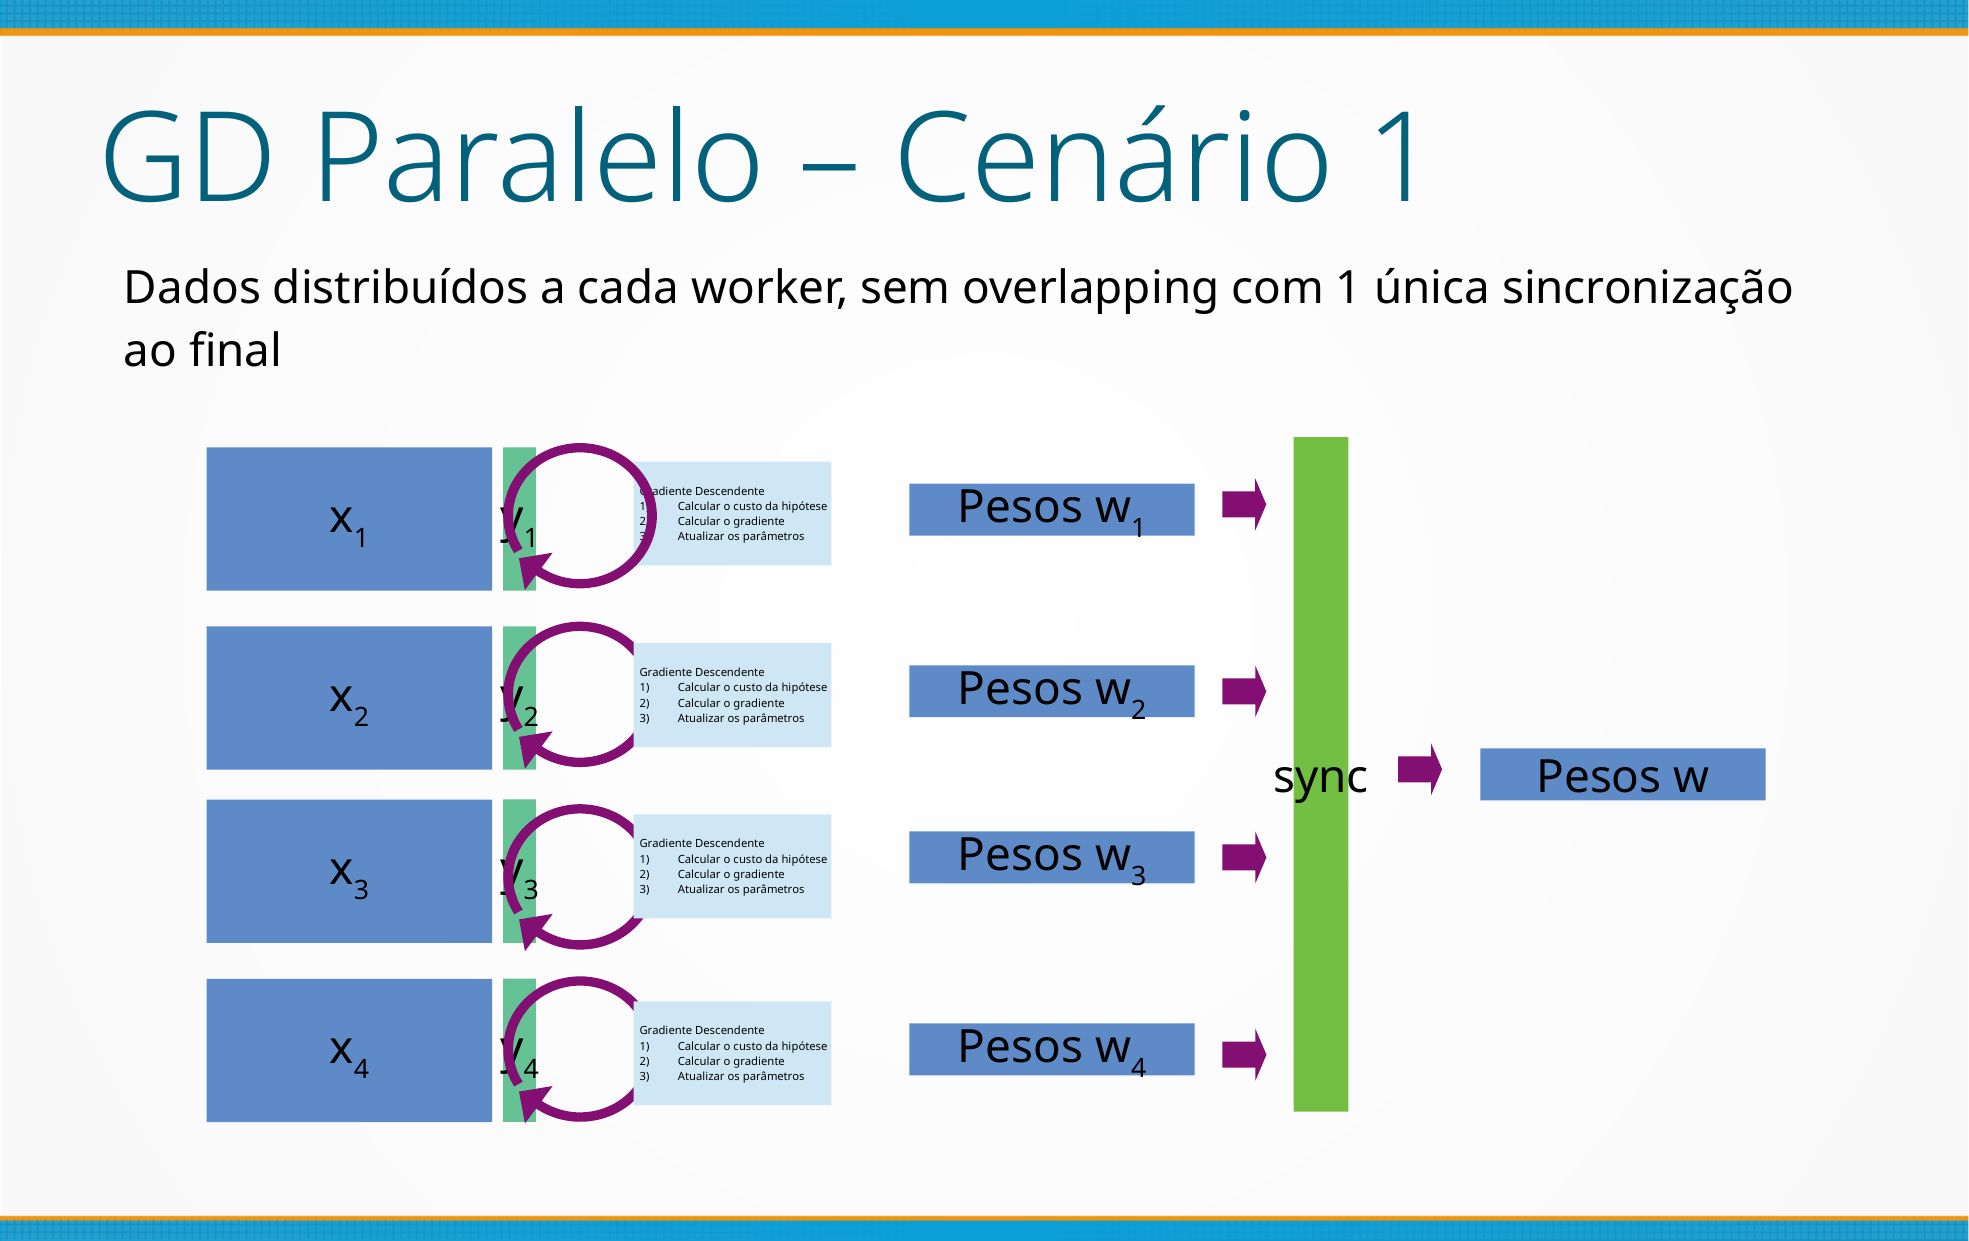

# GD Paralelo – Cenário 1
Dados distribuídos a cada worker, sem overlapping com 1 única sincronização ao final
sync
x1
y1
Gradiente Descendente
 Calcular o custo da hipótese
 Calcular o gradiente
 Atualizar os parâmetros
Pesos w1
x2
y2
Gradiente Descendente
 Calcular o custo da hipótese
 Calcular o gradiente
 Atualizar os parâmetros
Pesos w2
Pesos w
y3
x3
Gradiente Descendente
 Calcular o custo da hipótese
 Calcular o gradiente
 Atualizar os parâmetros
Pesos w3
y4
x4
Gradiente Descendente
 Calcular o custo da hipótese
 Calcular o gradiente
 Atualizar os parâmetros
Pesos w4